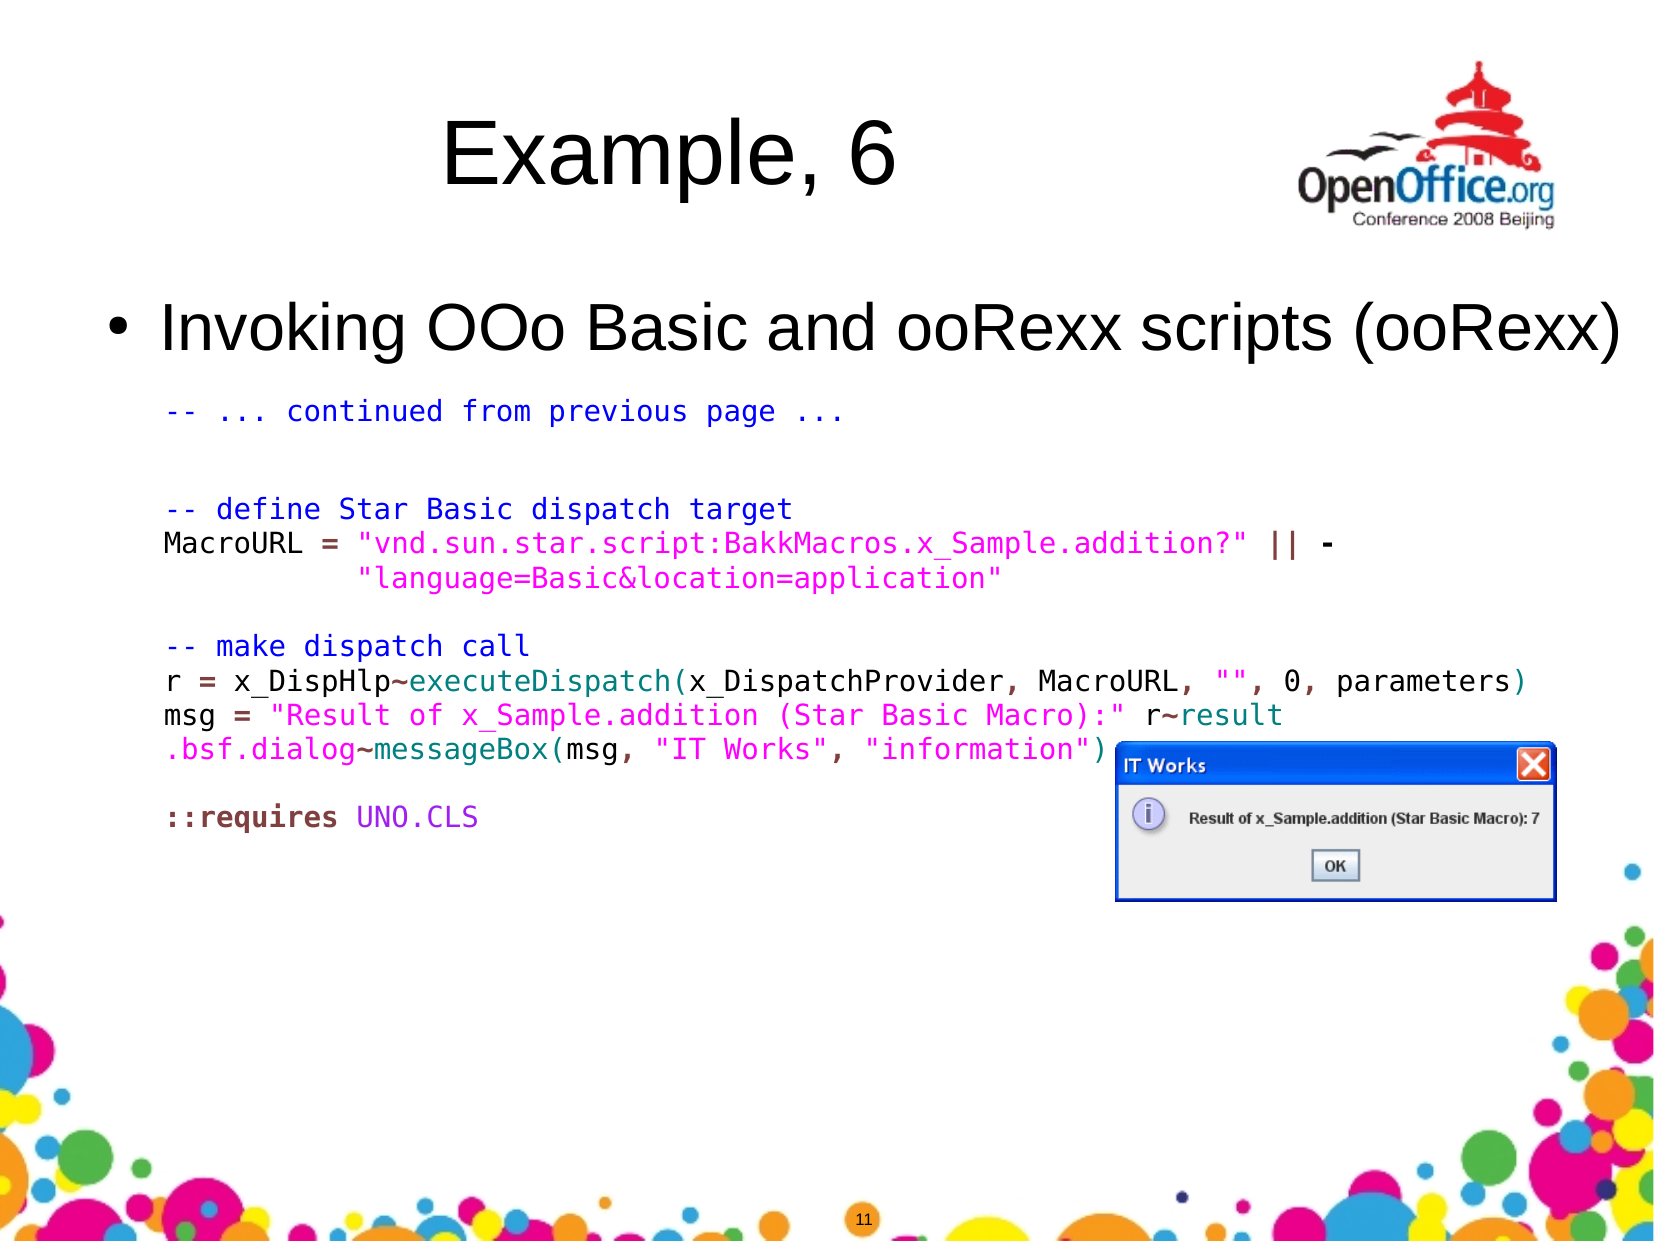

# Example, 6
Invoking OOo Basic and ooRexx scripts (ooRexx)
-- ... continued from previous page ...
-- define Star Basic dispatch target
MacroURL = "vnd.sun.star.script:BakkMacros.x_Sample.addition?" || -
 "language=Basic&location=application"
-- make dispatch call
r = x_DispHlp~executeDispatch(x_DispatchProvider, MacroURL, "", 0, parameters)
msg = "Result of x_Sample.addition (Star Basic Macro):" r~result
.bsf.dialog~messageBox(msg, "IT Works", "information")
::requires UNO.CLS
11